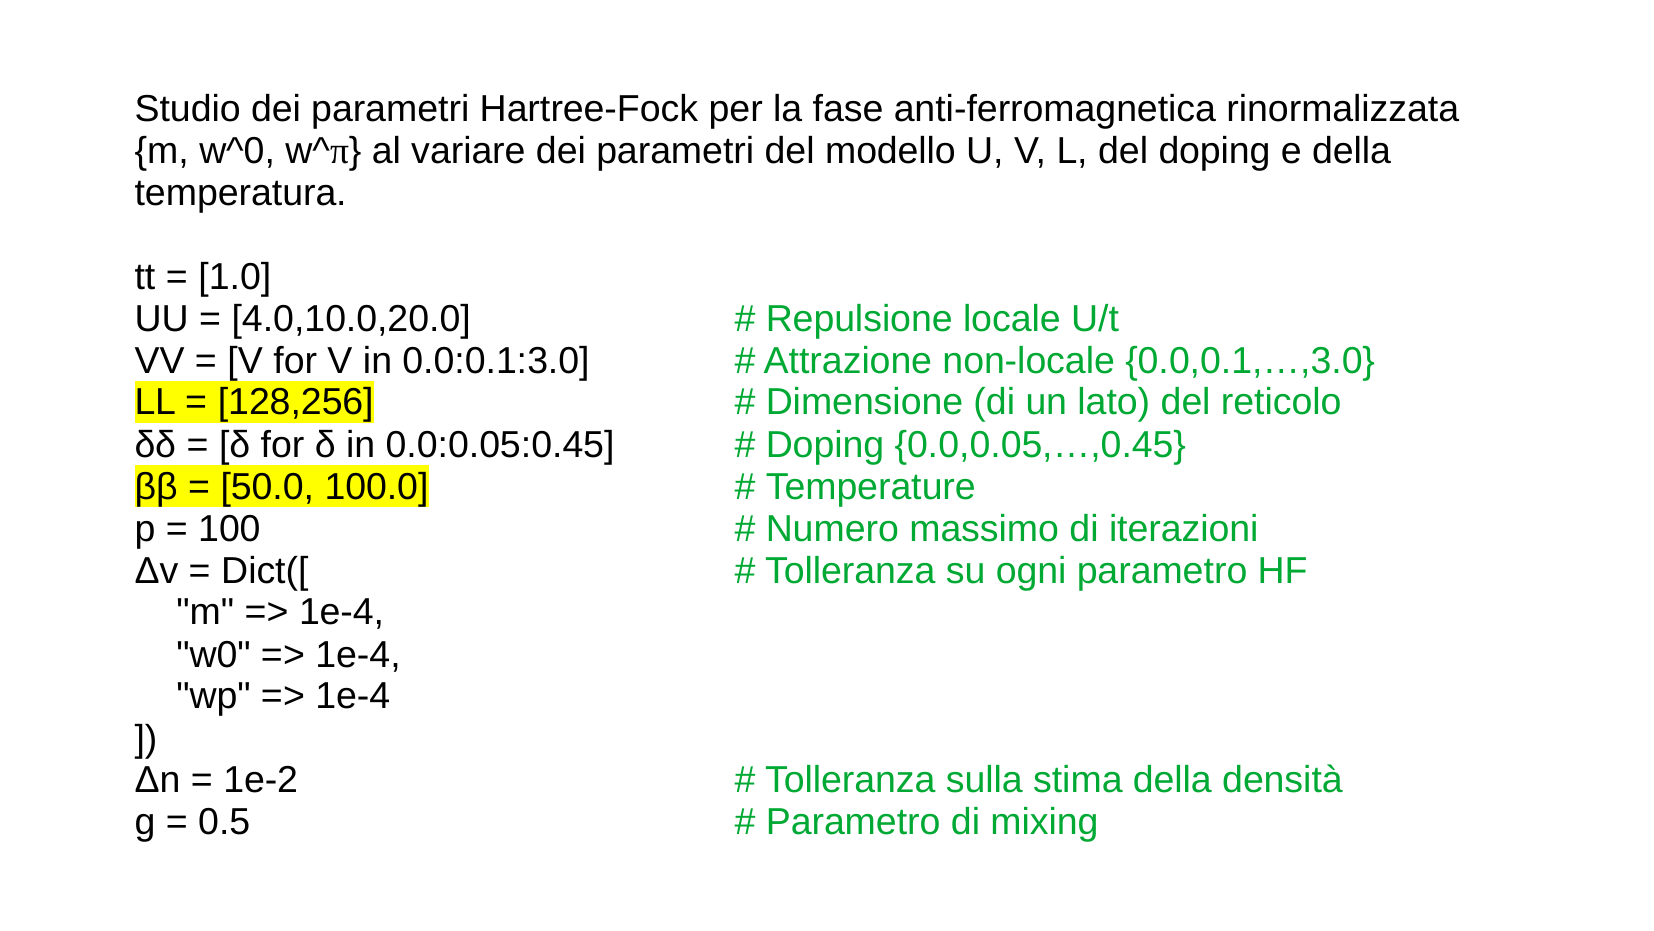

Studio dei parametri Hartree-Fock per la fase anti-ferromagnetica rinormalizzata {m, w^0, w^π} al variare dei parametri del modello U, V, L, del doping e della temperatura.
tt = [1.0]
UU = [4.0,10.0,20.0]				# Repulsione locale U/t
VV = [V for V in 0.0:0.1:3.0]		# Attrazione non-locale {0.0,0.1,…,3.0}
LL = [128,256]					# Dimensione (di un lato) del reticolo
δδ = [δ for δ in 0.0:0.05:0.45]		# Doping {0.0,0.05,…,0.45}
ββ = [50.0, 100.0]					# Temperature
p = 100							# Numero massimo di iterazioni
Δv = Dict([						# Tolleranza su ogni parametro HF
 "m" => 1e-4,
 "w0" => 1e-4,
 "wp" => 1e-4
])
Δn = 1e-2						# Tolleranza sulla stima della densità
g = 0.5							# Parametro di mixing